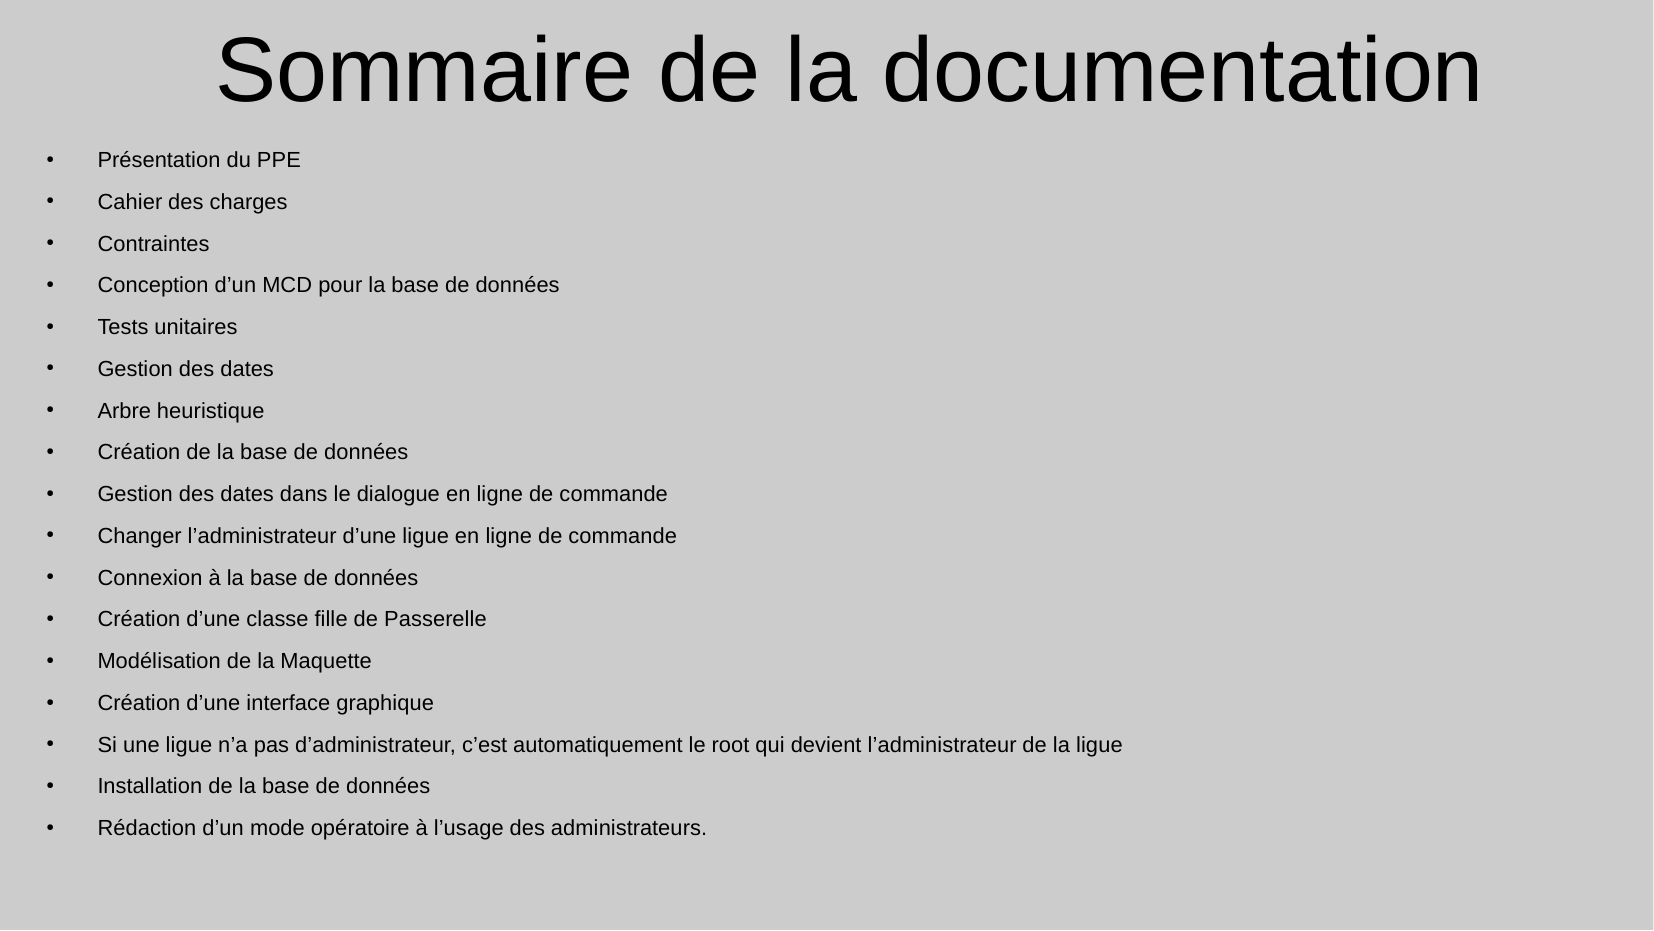

# Sommaire de la documentation
Présentation du PPE
Cahier des charges
Contraintes
Conception d’un MCD pour la base de données
Tests unitaires
Gestion des dates
Arbre heuristique
Création de la base de données
Gestion des dates dans le dialogue en ligne de commande
Changer l’administrateur d’une ligue en ligne de commande
Connexion à la base de données
Création d’une classe fille de Passerelle
Modélisation de la Maquette
Création d’une interface graphique
Si une ligue n’a pas d’administrateur, c’est automatiquement le root qui devient l’administrateur de la ligue
Installation de la base de données
Rédaction d’un mode opératoire à l’usage des administrateurs.